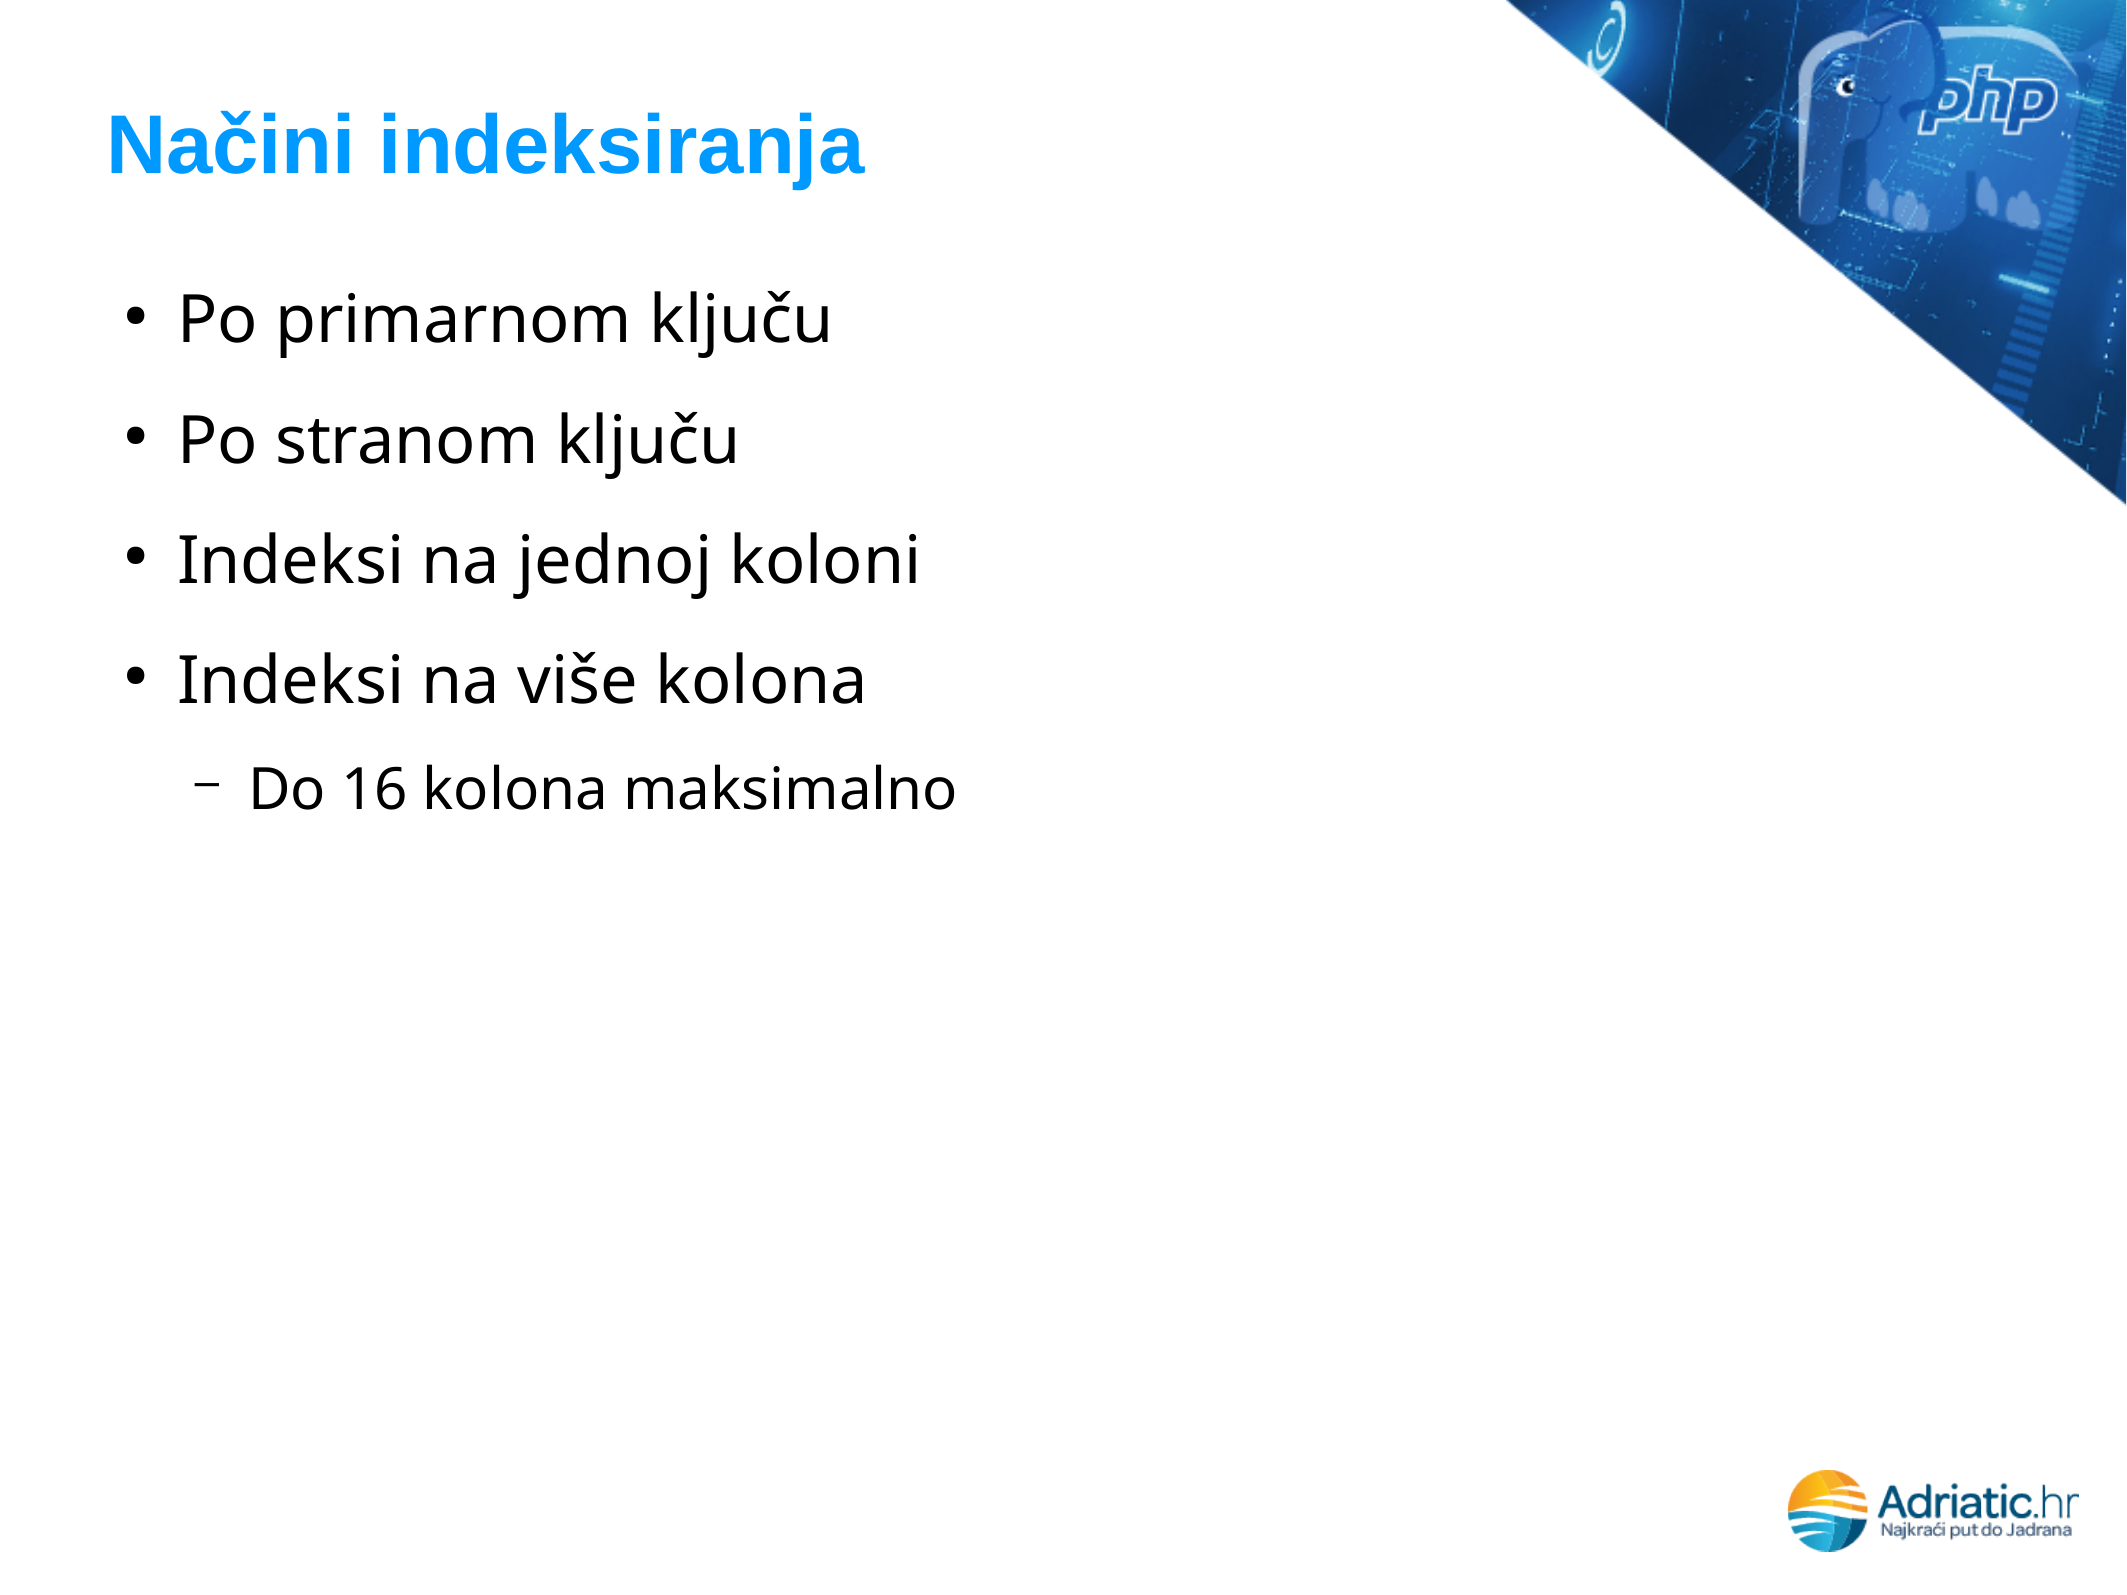

# Načini indeksiranja
Po primarnom ključu
Po stranom ključu
Indeksi na jednoj koloni
Indeksi na više kolona
Do 16 kolona maksimalno